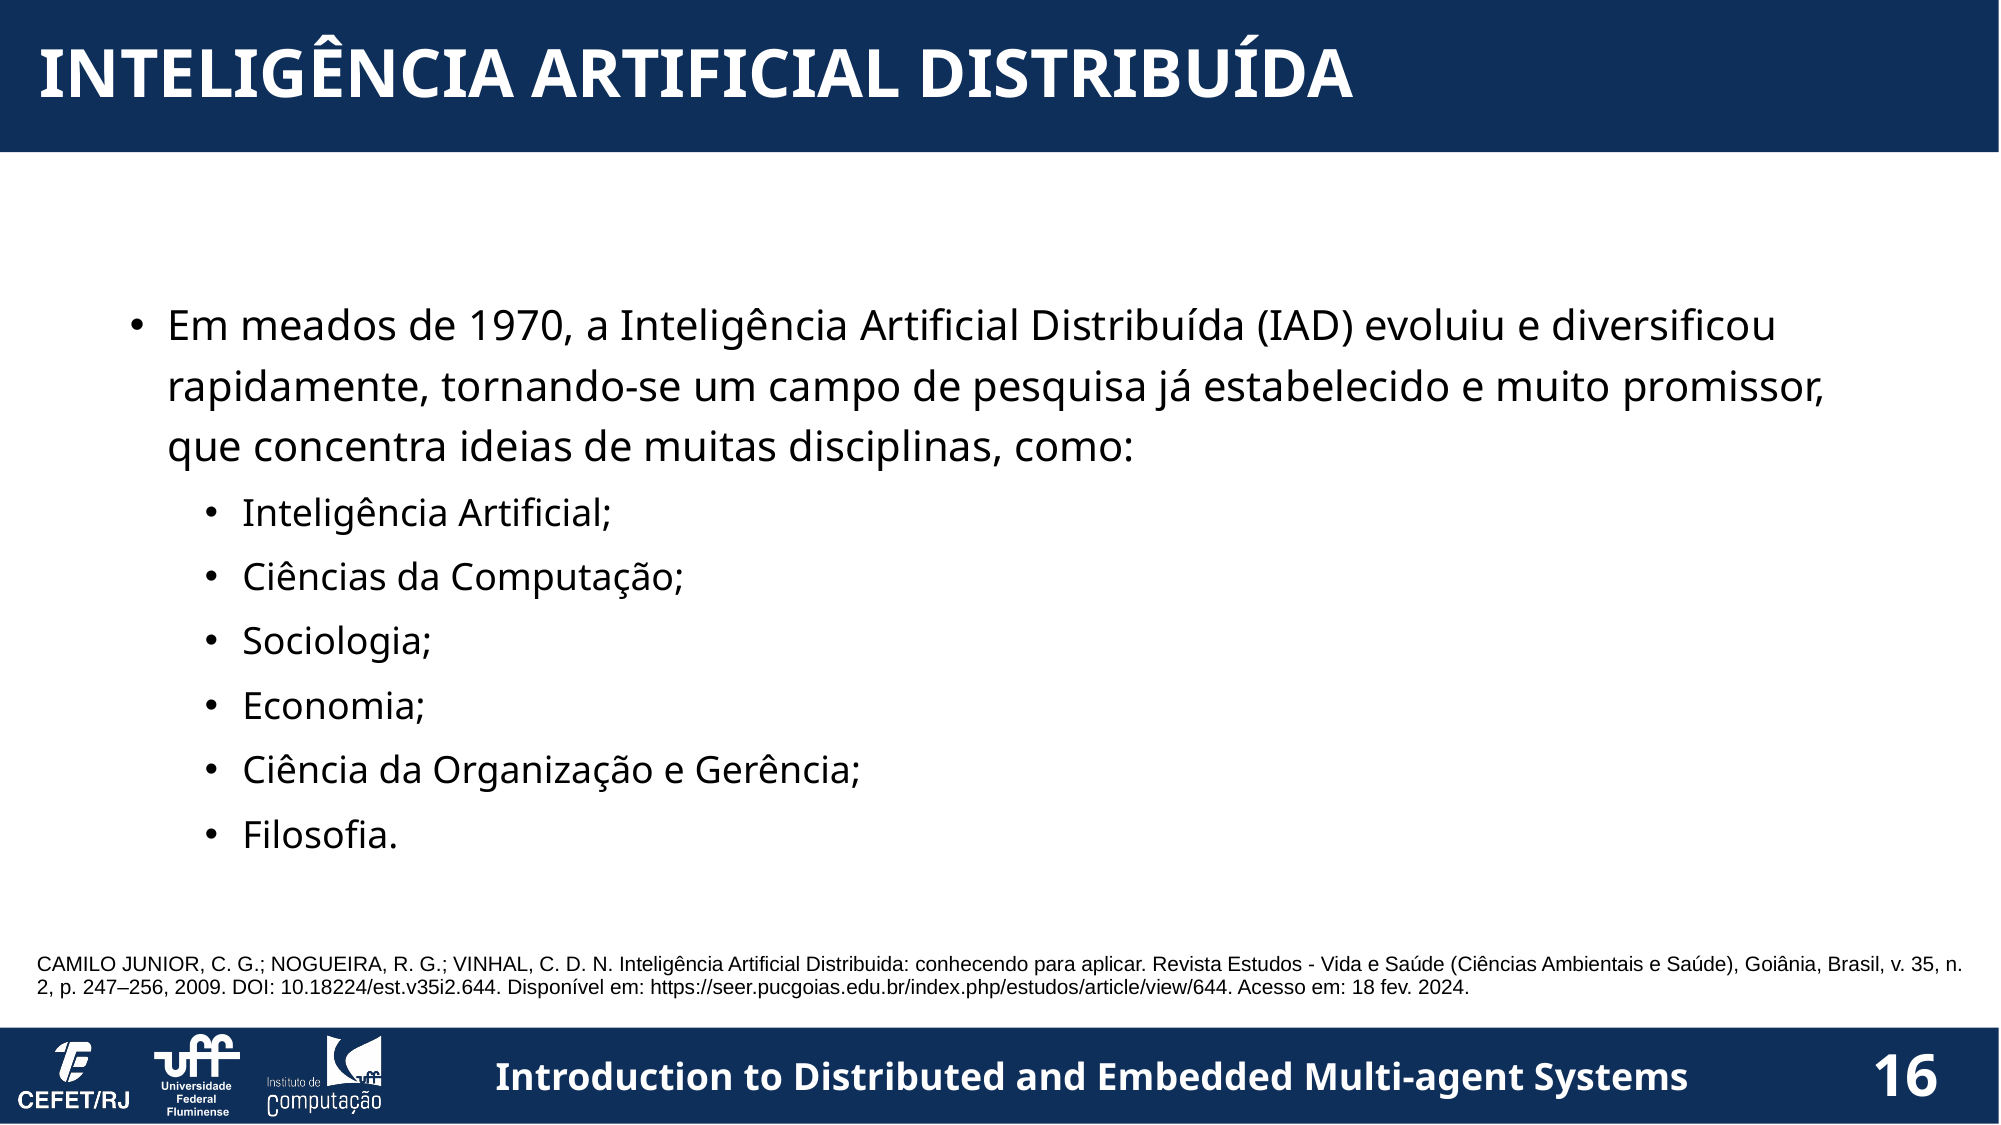

INTELIGÊNCIA ARTIFICIAL DISTRIBUÍDA
# Em meados de 1970, a Inteligência Artificial Distribuída (IAD) evoluiu e diversificou rapidamente, tornando-se um campo de pesquisa já estabelecido e muito promissor, que concentra ideias de muitas disciplinas, como:
Inteligência Artificial;
Ciências da Computação;
Sociologia;
Economia;
Ciência da Organização e Gerência;
Filosofia.
CAMILO JUNIOR, C. G.; NOGUEIRA, R. G.; VINHAL, C. D. N. Inteligência Artificial Distribuida: conhecendo para aplicar. Revista Estudos - Vida e Saúde (Ciências Ambientais e Saúde), Goiânia, Brasil, v. 35, n. 2, p. 247–256, 2009. DOI: 10.18224/est.v35i2.644. Disponível em: https://seer.pucgoias.edu.br/index.php/estudos/article/view/644. Acesso em: 18 fev. 2024.